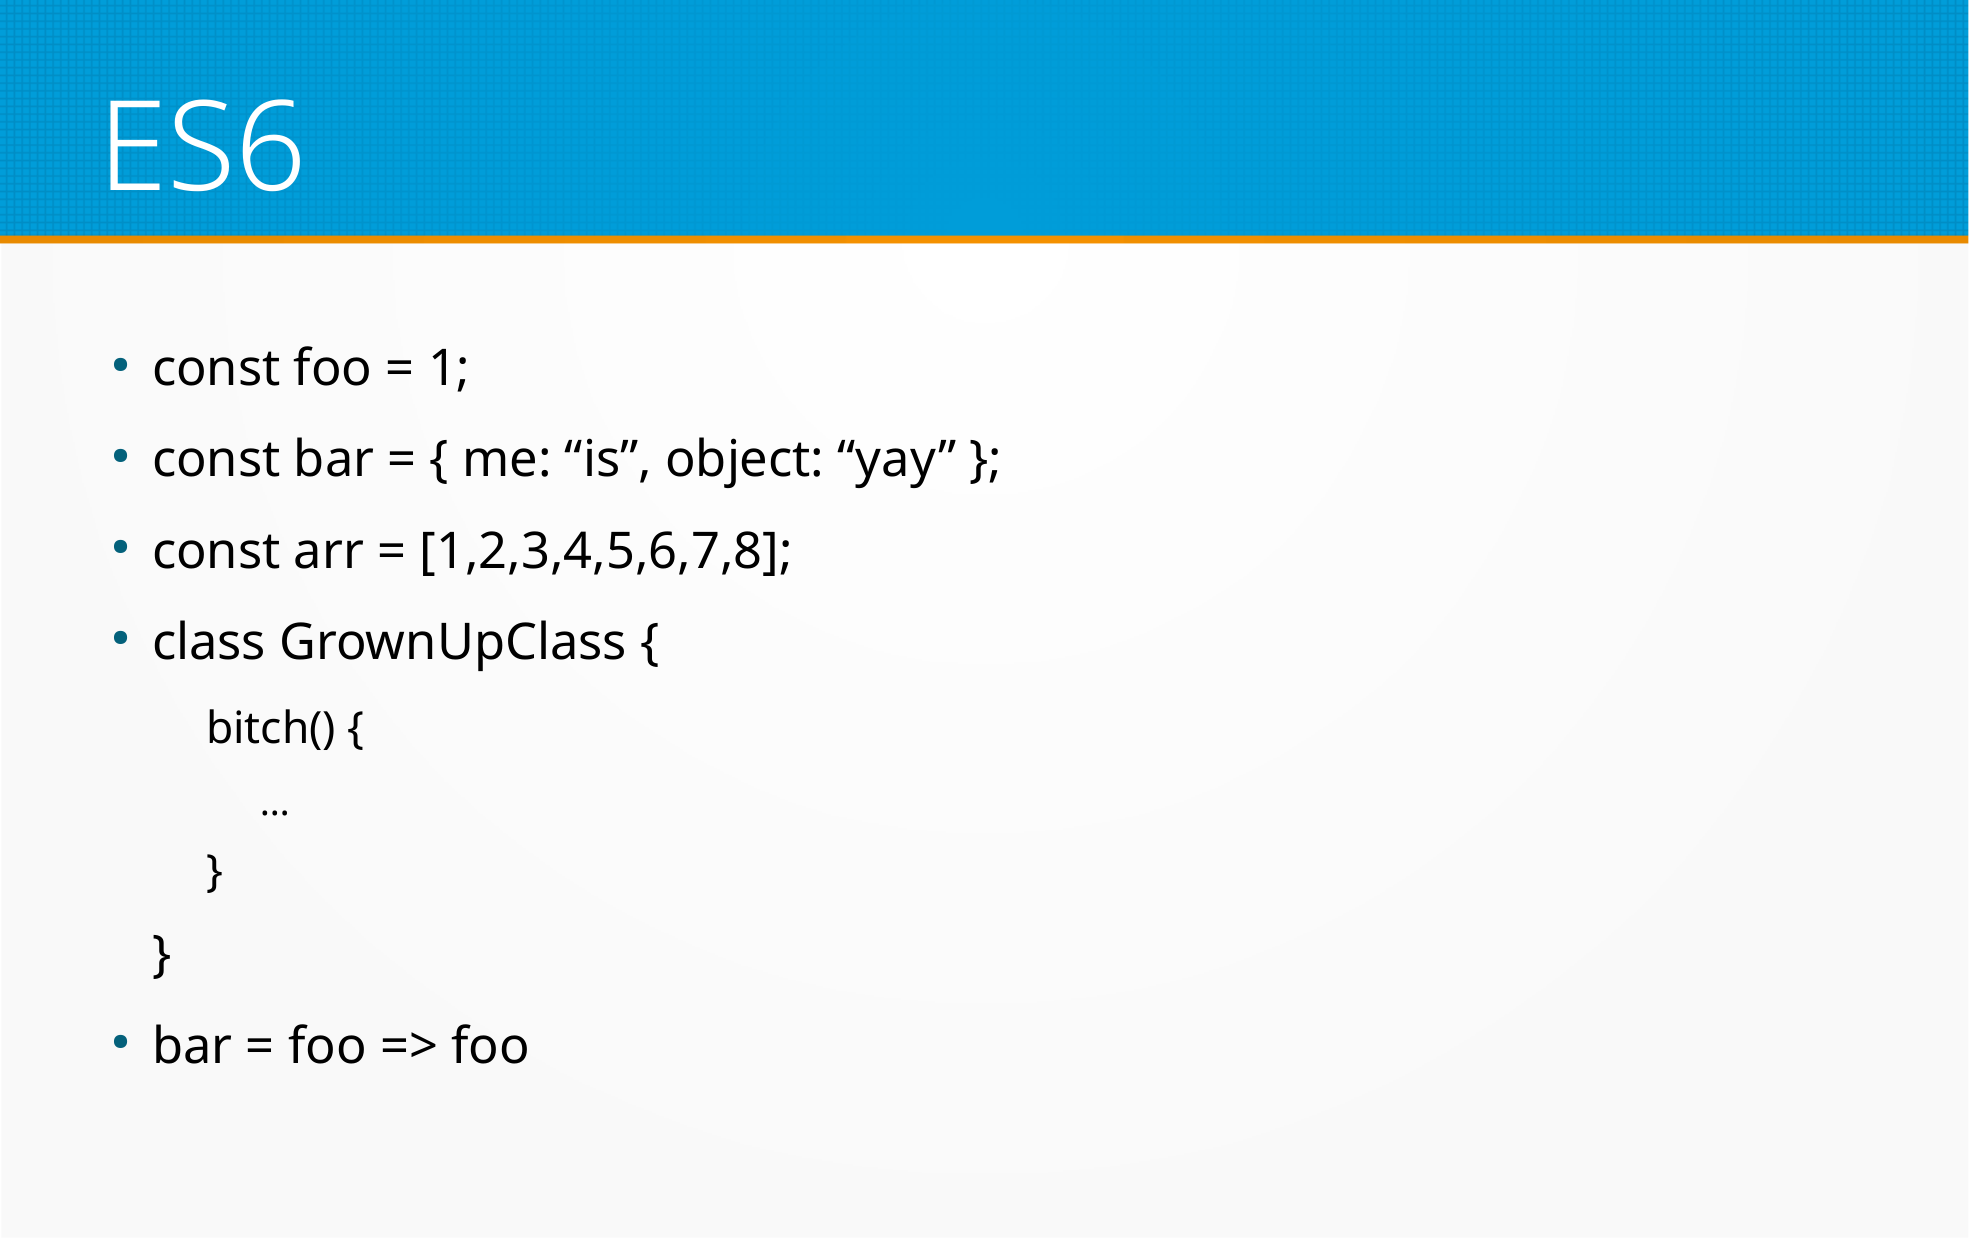

# ES6
const foo = 1;
const bar = { me: “is”, object: “yay” };
const arr = [1,2,3,4,5,6,7,8];
class GrownUpClass {
bitch() {
…
}
}
bar = foo => foo